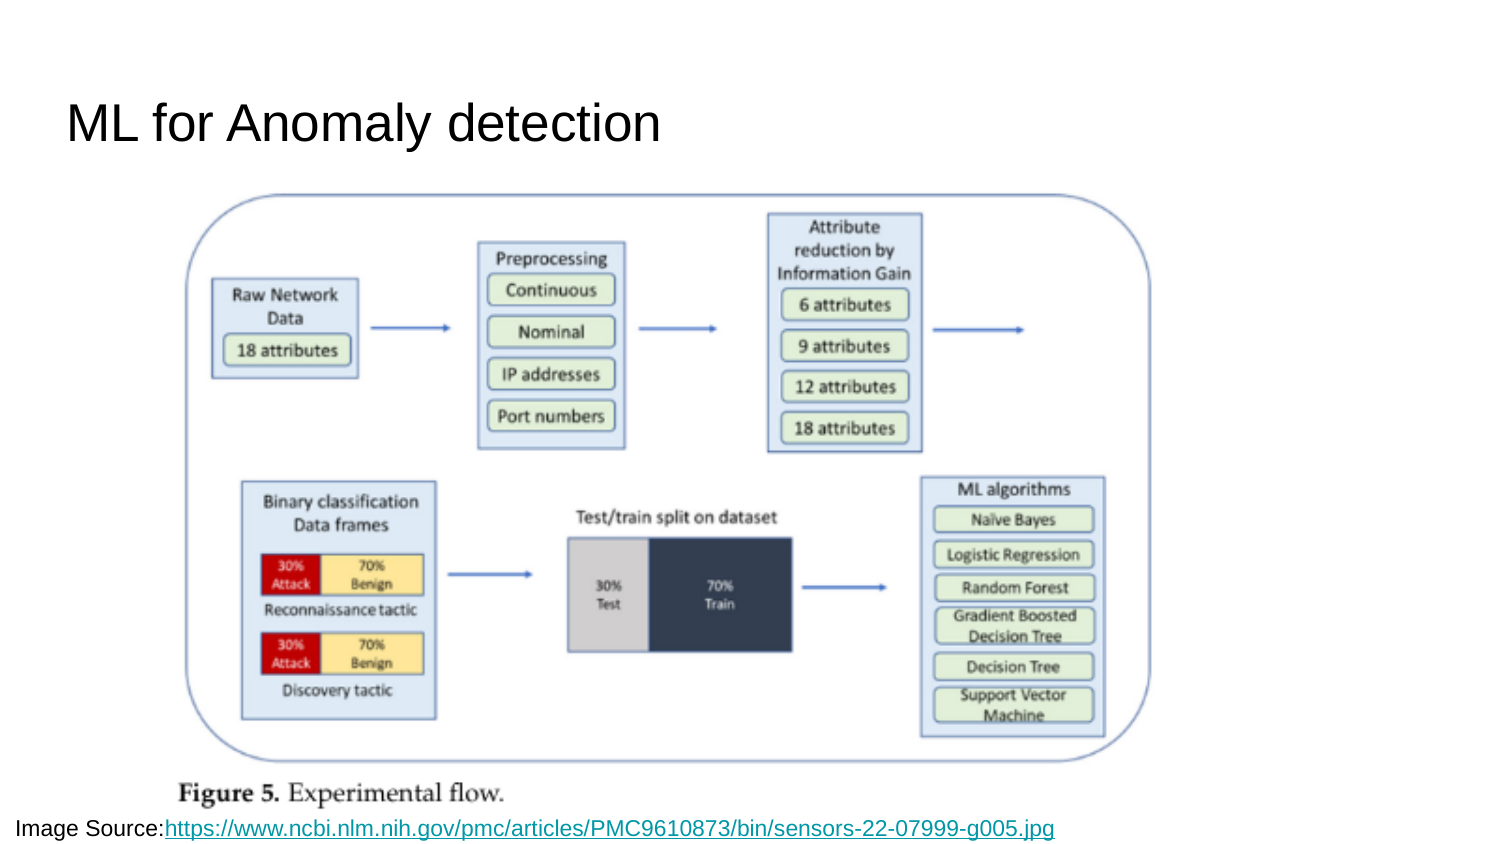

# ML for Anomaly detection
Image Source:https://www.ncbi.nlm.nih.gov/pmc/articles/PMC9610873/bin/sensors-22-07999-g005.jpg